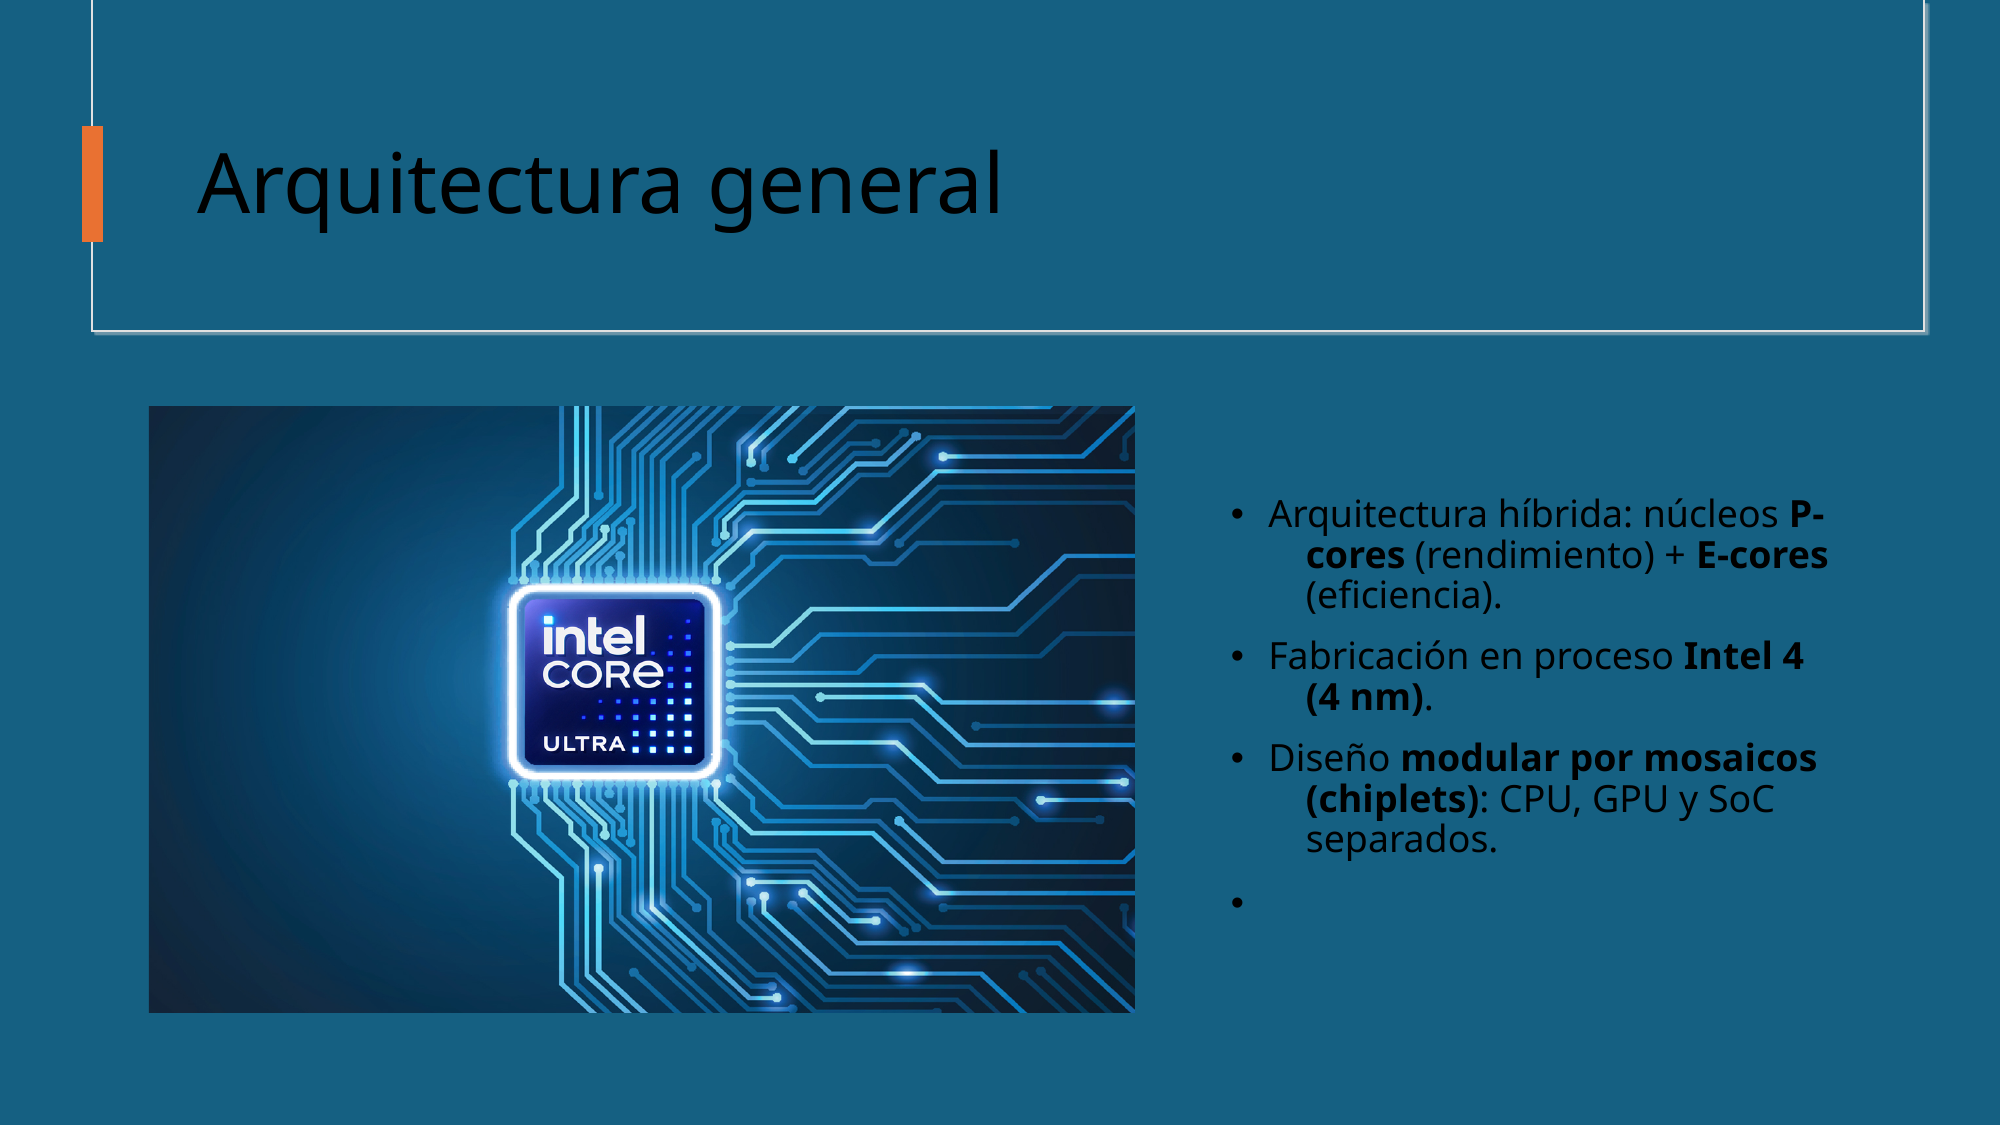

# Arquitectura general
Arquitectura híbrida: núcleos P-cores (rendimiento) + E-cores (eficiencia).
Fabricación en proceso Intel 4 (4 nm).
Diseño modular por mosaicos (chiplets): CPU, GPU y SoC separados.